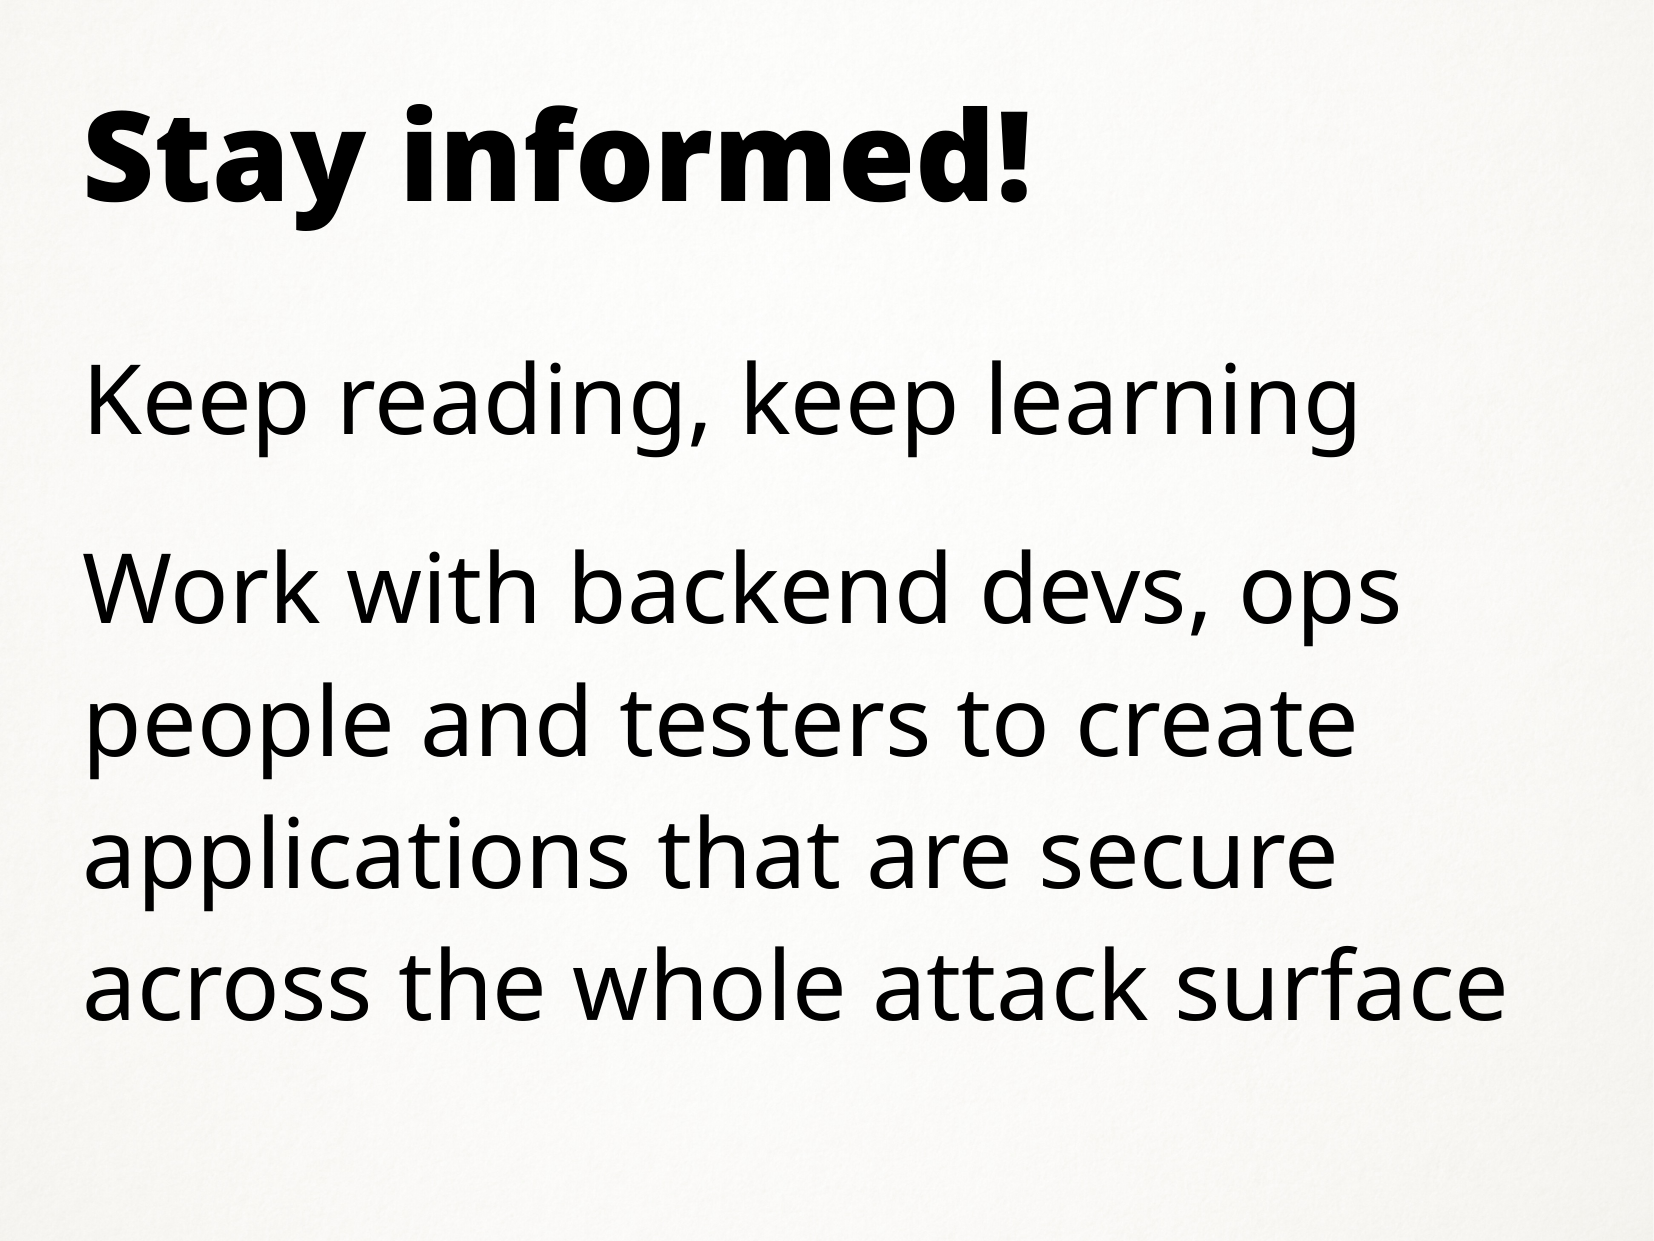

# Stay informed!
Keep reading, keep learning
Work with backend devs, ops people and testers to create applications that are secure across the whole attack surface